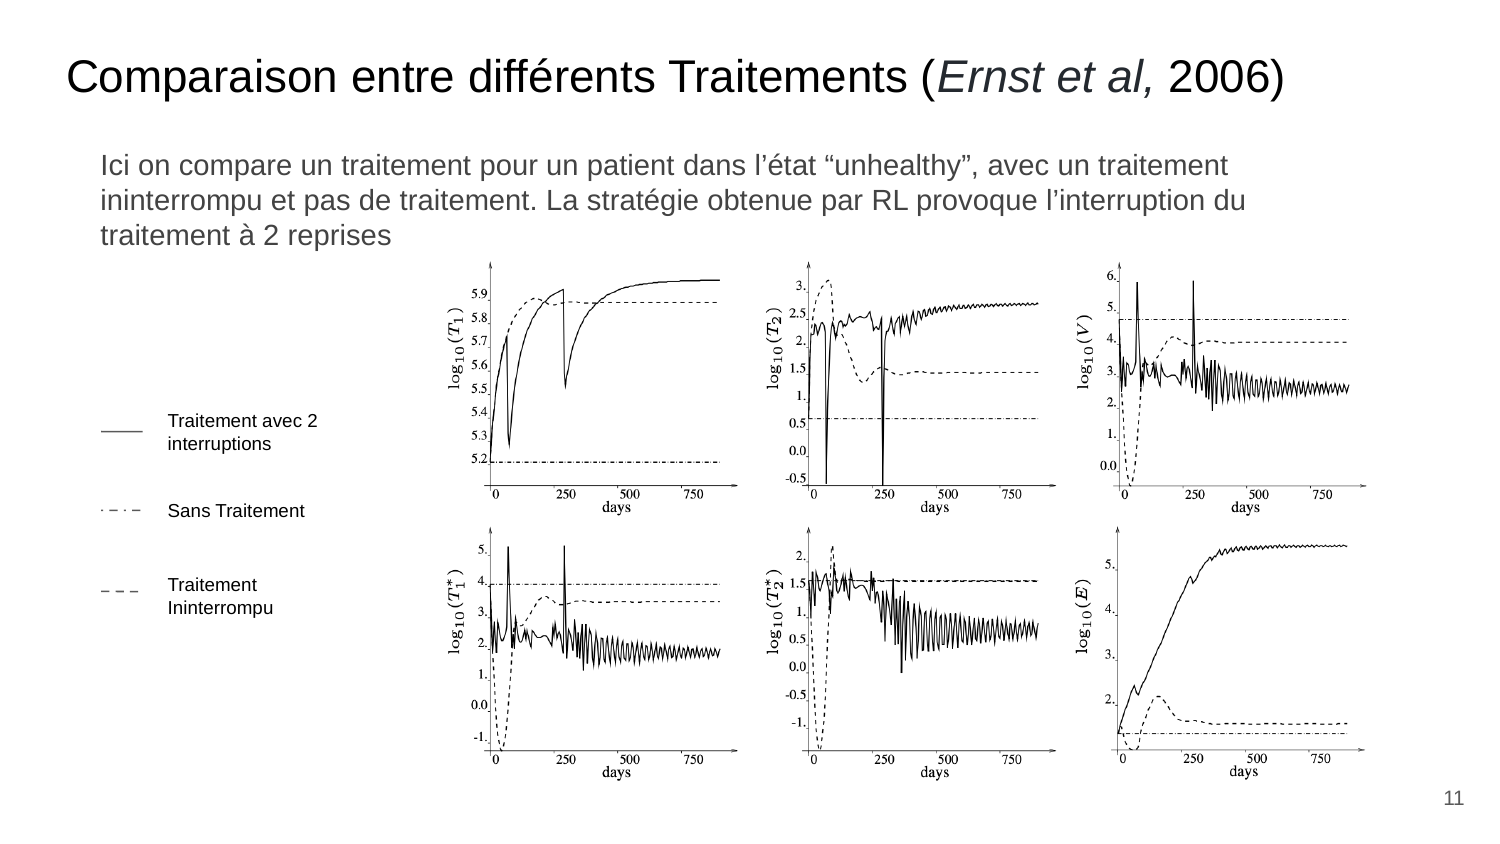

# Comparaison entre différents Traitements (Ernst et al, 2006)
Ici on compare un traitement pour un patient dans l’état “unhealthy”, avec un traitement ininterrompu et pas de traitement. La stratégie obtenue par RL provoque l’interruption du traitement à 2 reprises
Traitement avec 2 interruptions
Sans Traitement
Traitement Ininterrompu